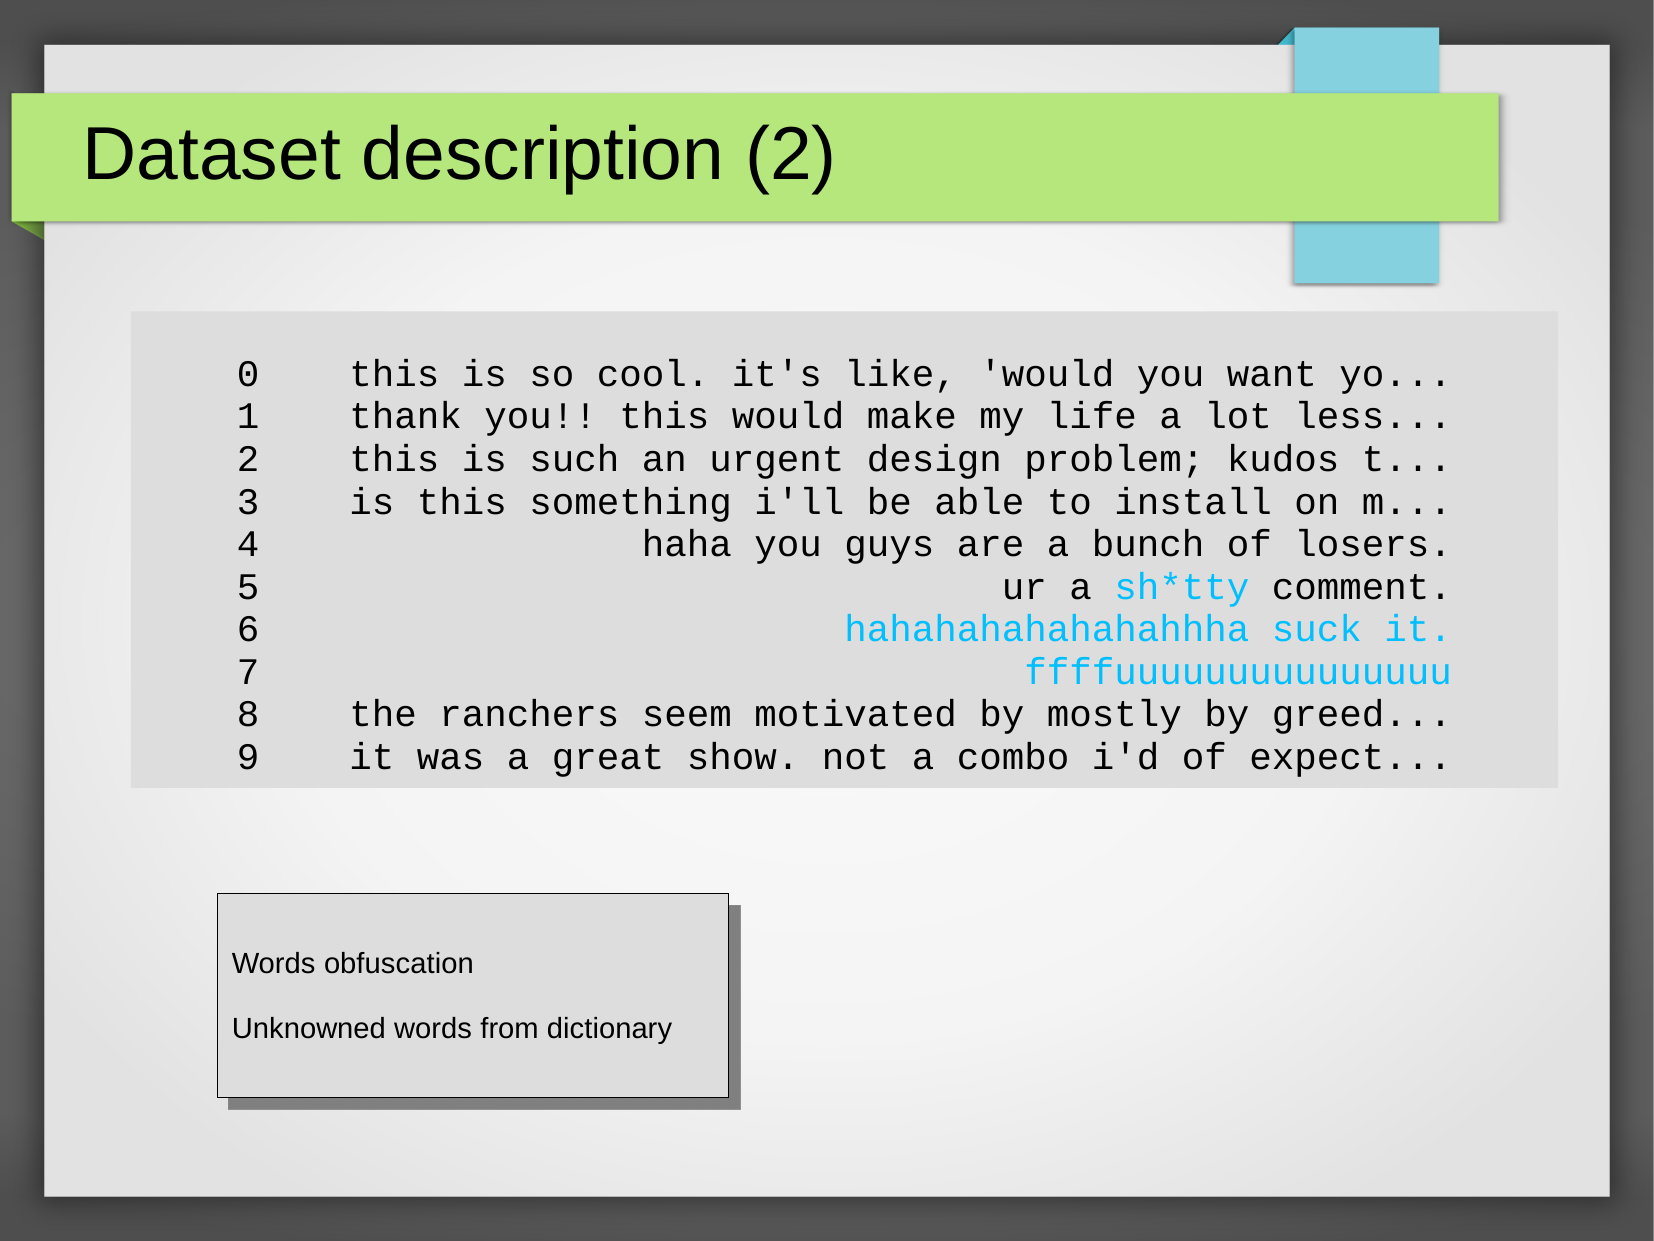

# Dataset description (2)
0 this is so cool. it's like, 'would you want yo...
1 thank you!! this would make my life a lot less...
2 this is such an urgent design problem; kudos t...
3 is this something i'll be able to install on m...
4 haha you guys are a bunch of losers.
5 ur a sh*tty comment.
6 hahahahahahahahhha suck it.
7 ffffuuuuuuuuuuuuuuu
8 the ranchers seem motivated by mostly by greed...
9 it was a great show. not a combo i'd of expect...
Words obfuscation
Unknowned words from dictionary